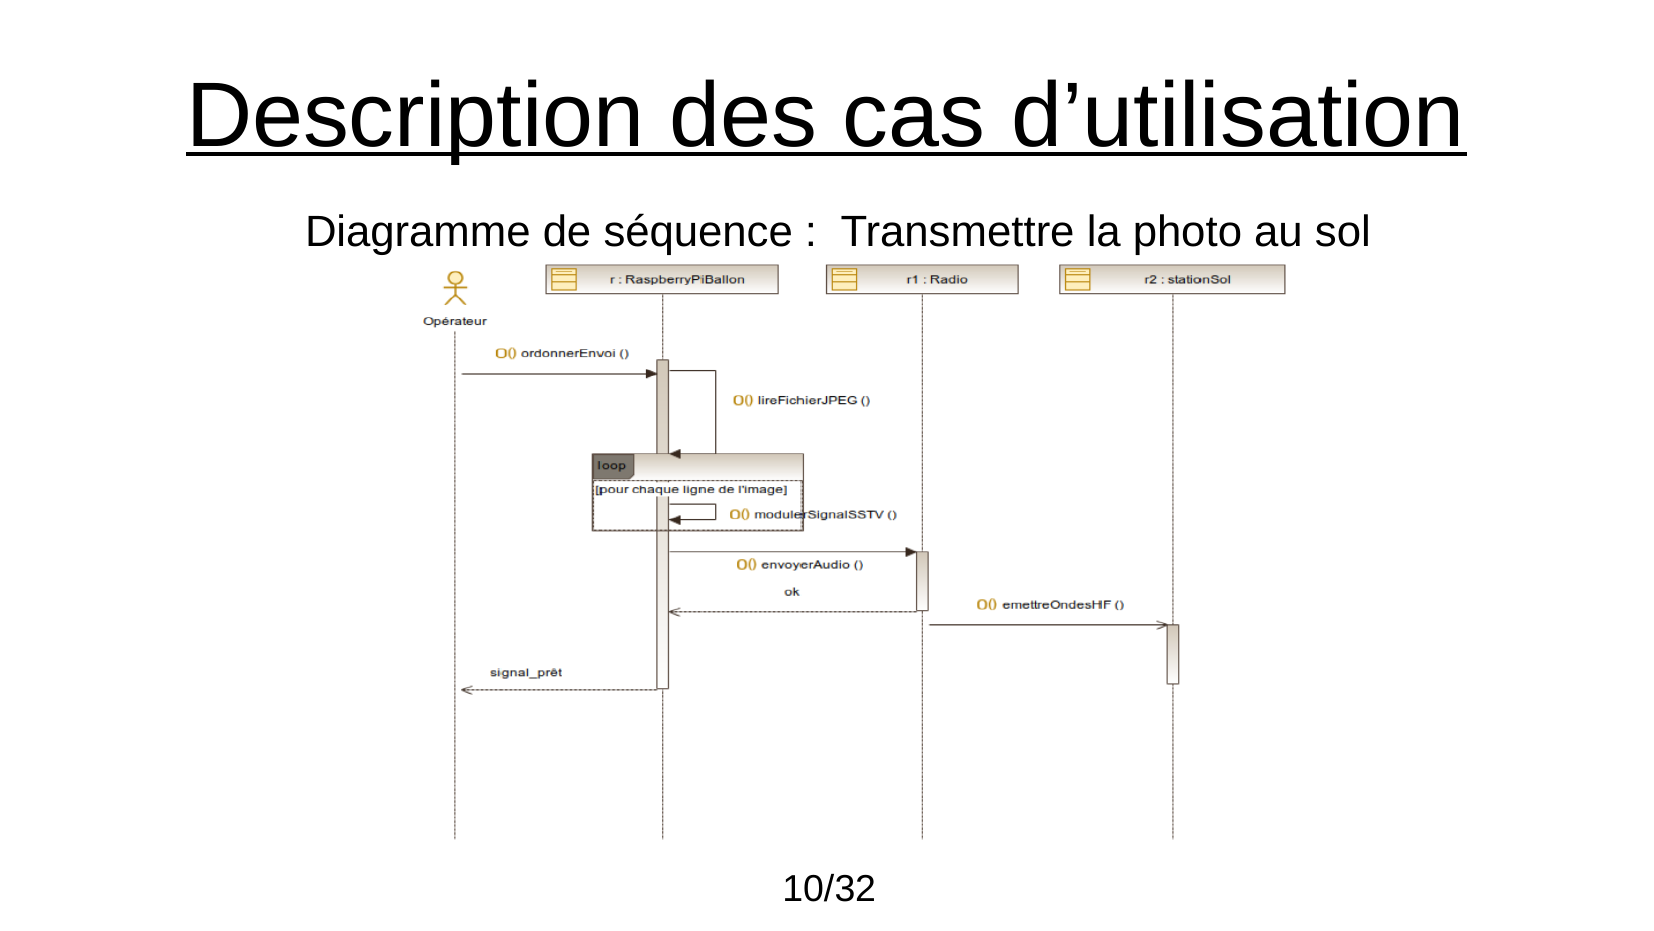

# Description des cas d’utilisation
Diagramme de séquence : Transmettre la photo au sol